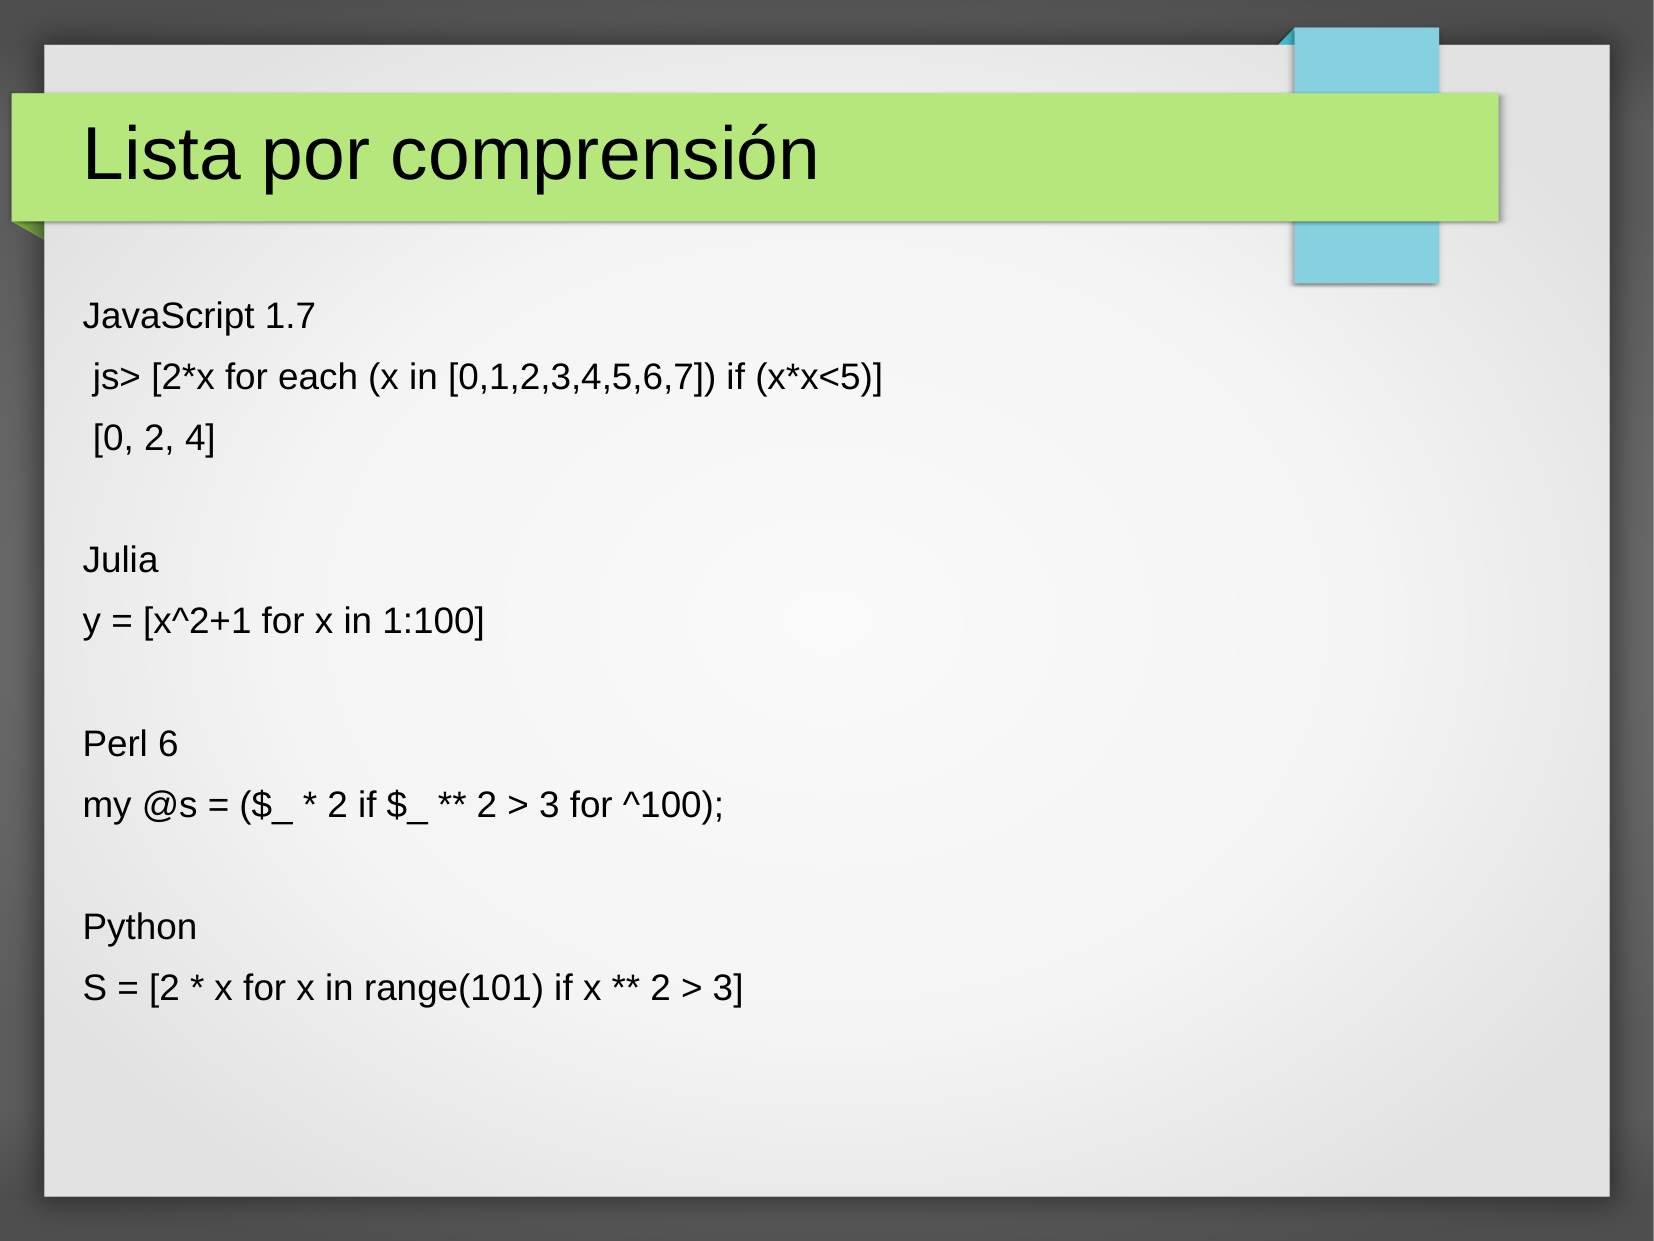

# Lista por comprensión
JavaScript 1.7
 js> [2*x for each (x in [0,1,2,3,4,5,6,7]) if (x*x<5)]
 [0, 2, 4]
Julia
y = [x^2+1 for x in 1:100]
Perl 6
my @s = ($_ * 2 if $_ ** 2 > 3 for ^100);
Python
S = [2 * x for x in range(101) if x ** 2 > 3]